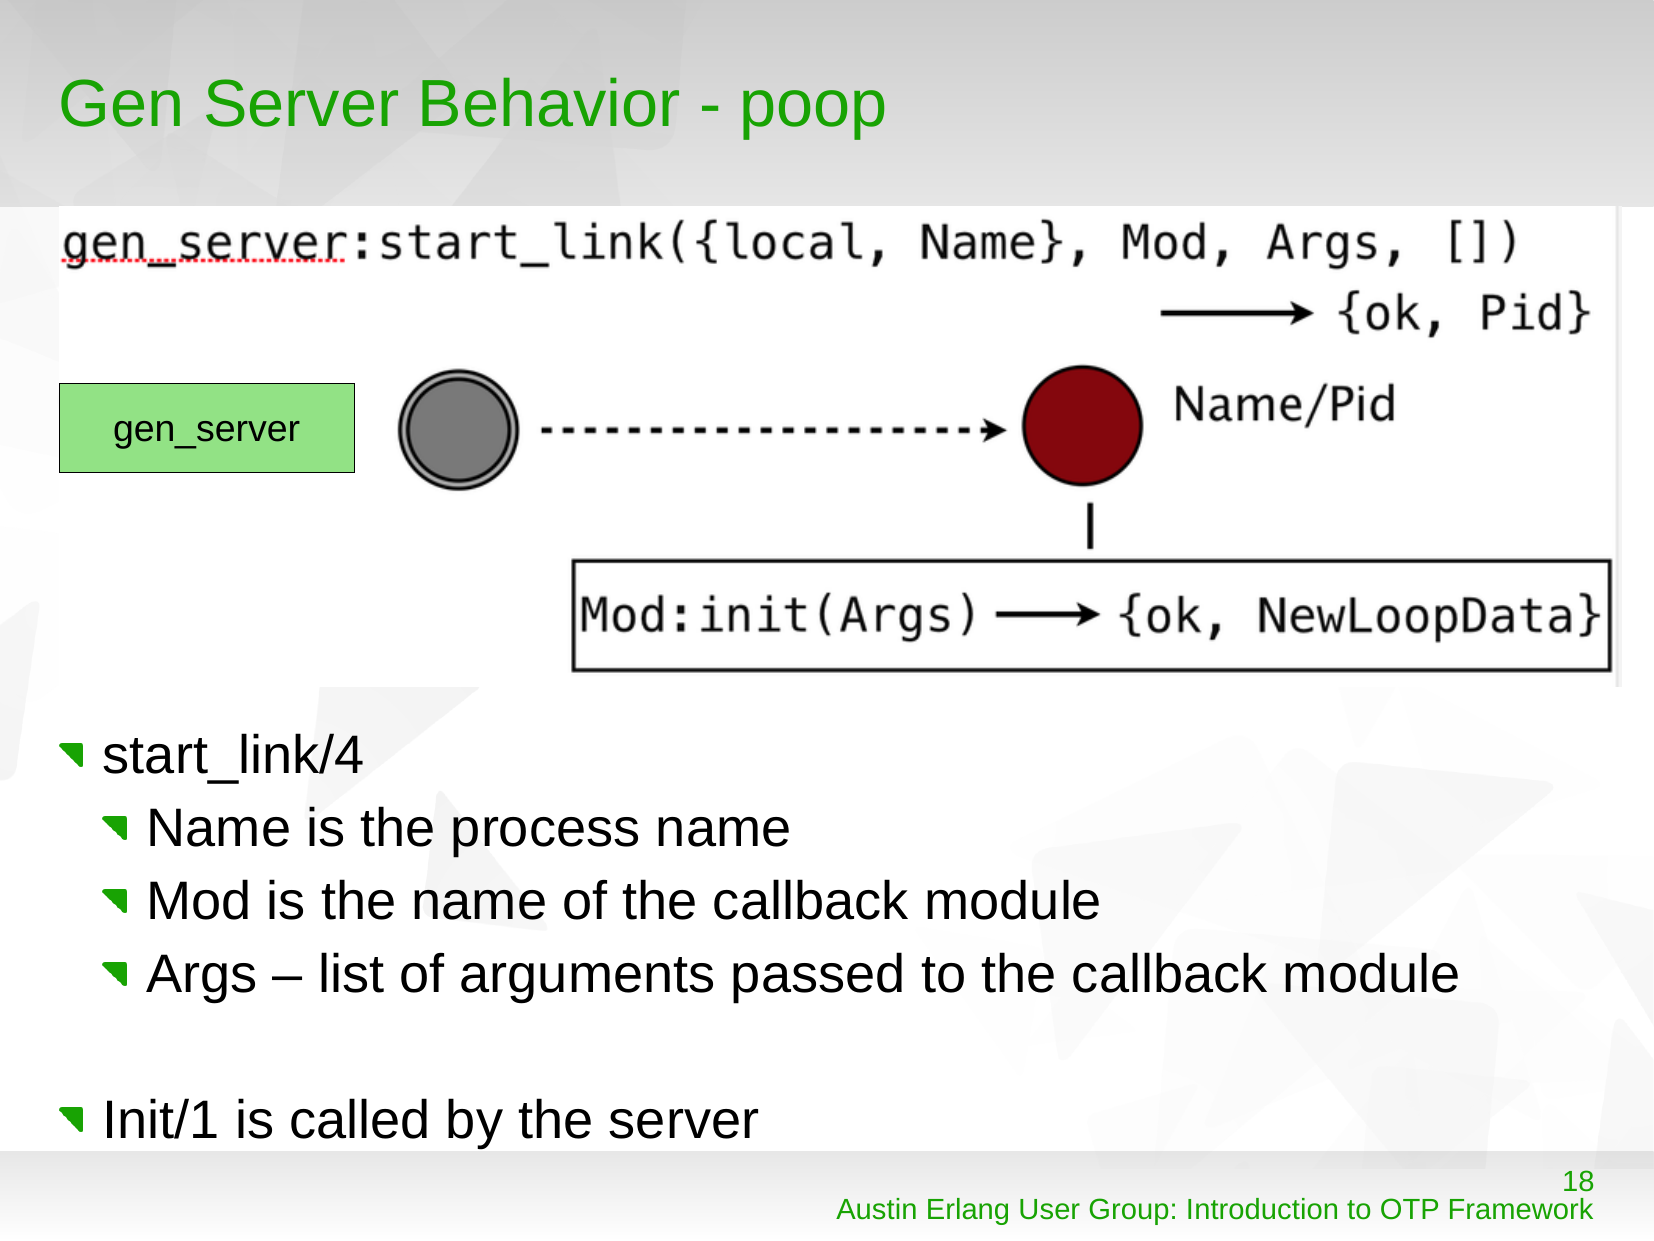

# Gen Server Behavior - poop
gen_server
start_link/4
Name is the process name
Mod is the name of the callback module
Args – list of arguments passed to the callback module
Init/1 is called by the server
18
Austin Erlang User Group: Introduction to OTP Framework